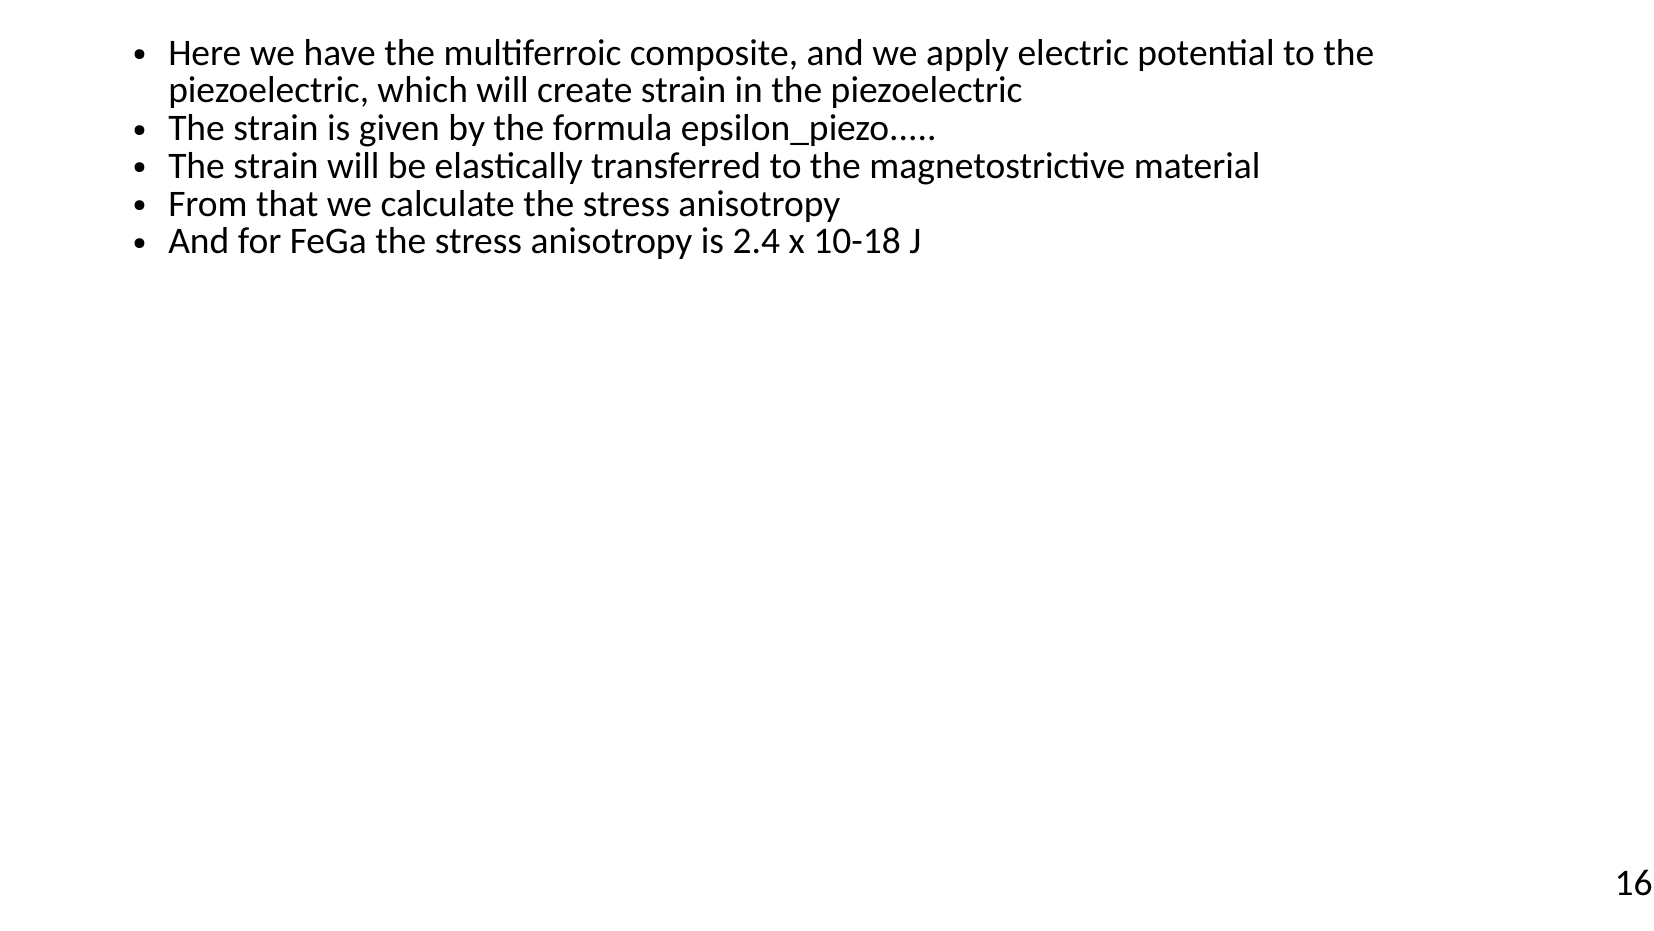

Here we have the multiferroic composite, and we apply electric potential to the piezoelectric, which will create strain in the piezoelectric
The strain is given by the formula epsilon_piezo.....
The strain will be elastically transferred to the magnetostrictive material
From that we calculate the stress anisotropy
And for FeGa the stress anisotropy is 2.4 x 10-18 J